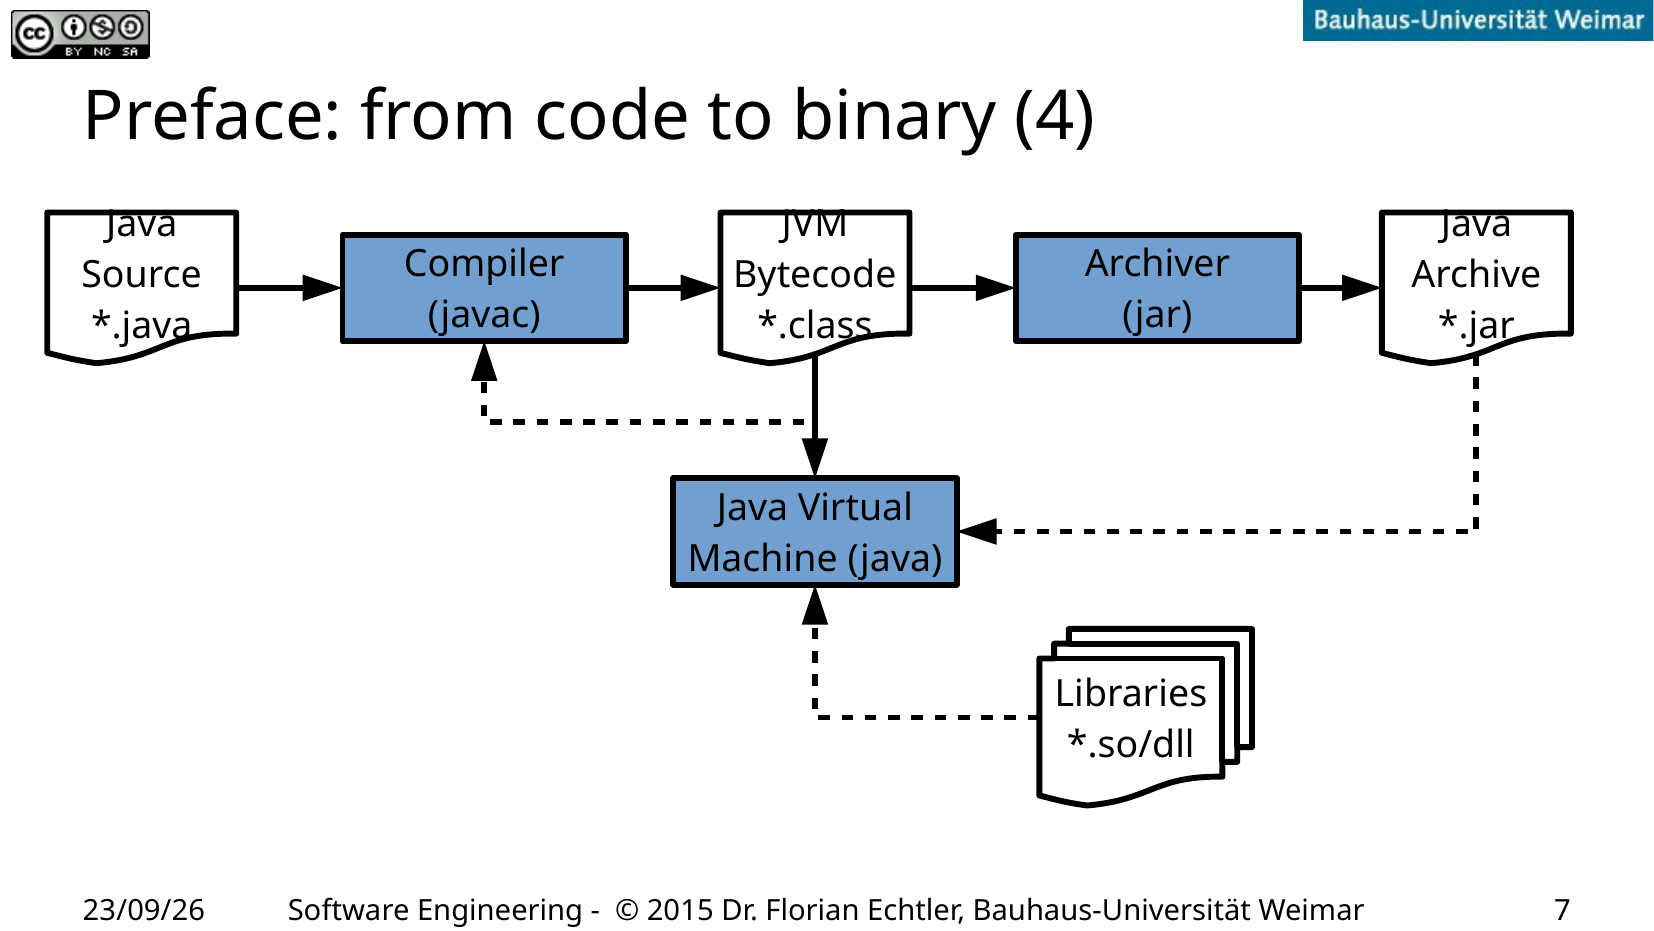

# Preface: from code to binary (4)
Java
Source
*.java
JVM
Bytecode
*.class
Java
Archive
*.jar
Compiler
(javac)
Archiver
(jar)
Java Virtual
Machine (java)
Libraries
*.so/dll
Software Engineering - © 2015 Dr. Florian Echtler, Bauhaus-Universität Weimar
7